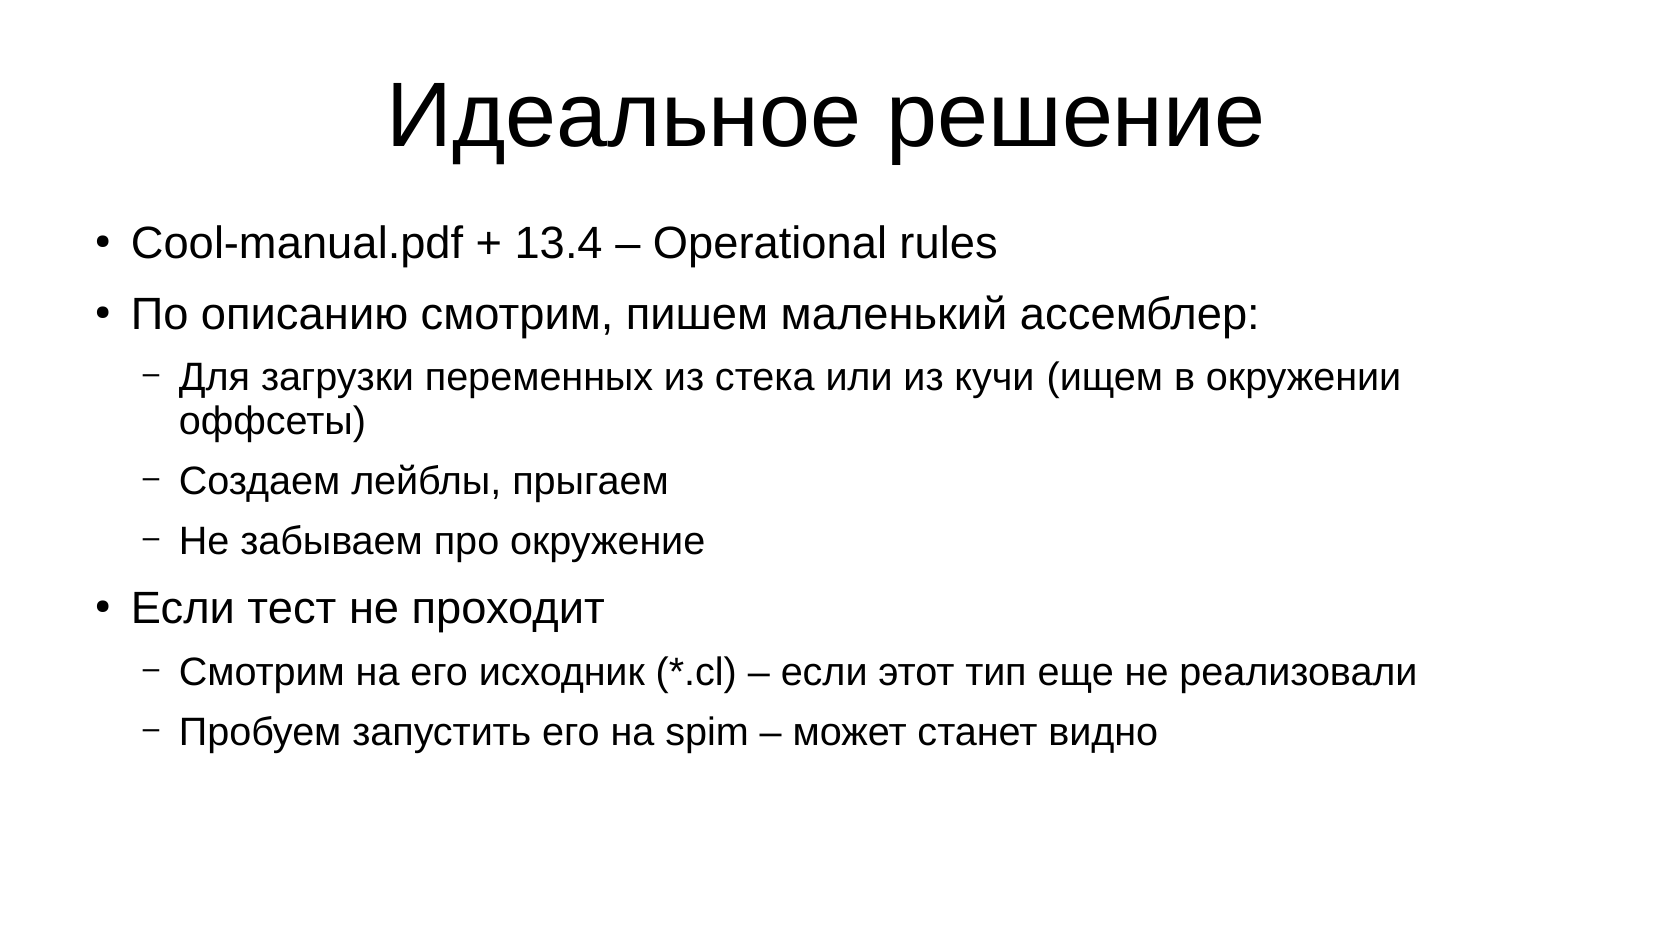

# Идеальное решение
Cool-manual.pdf + 13.4 – Operational rules
По описанию смотрим, пишем маленький ассемблер:
Для загрузки переменных из стека или из кучи (ищем в окружении оффсеты)
Создаем лейблы, прыгаем
Не забываем про окружение
Если тест не проходит
Смотрим на его исходник (*.cl) – если этот тип еще не реализовали
Пробуем запустить его на spim – может станет видно